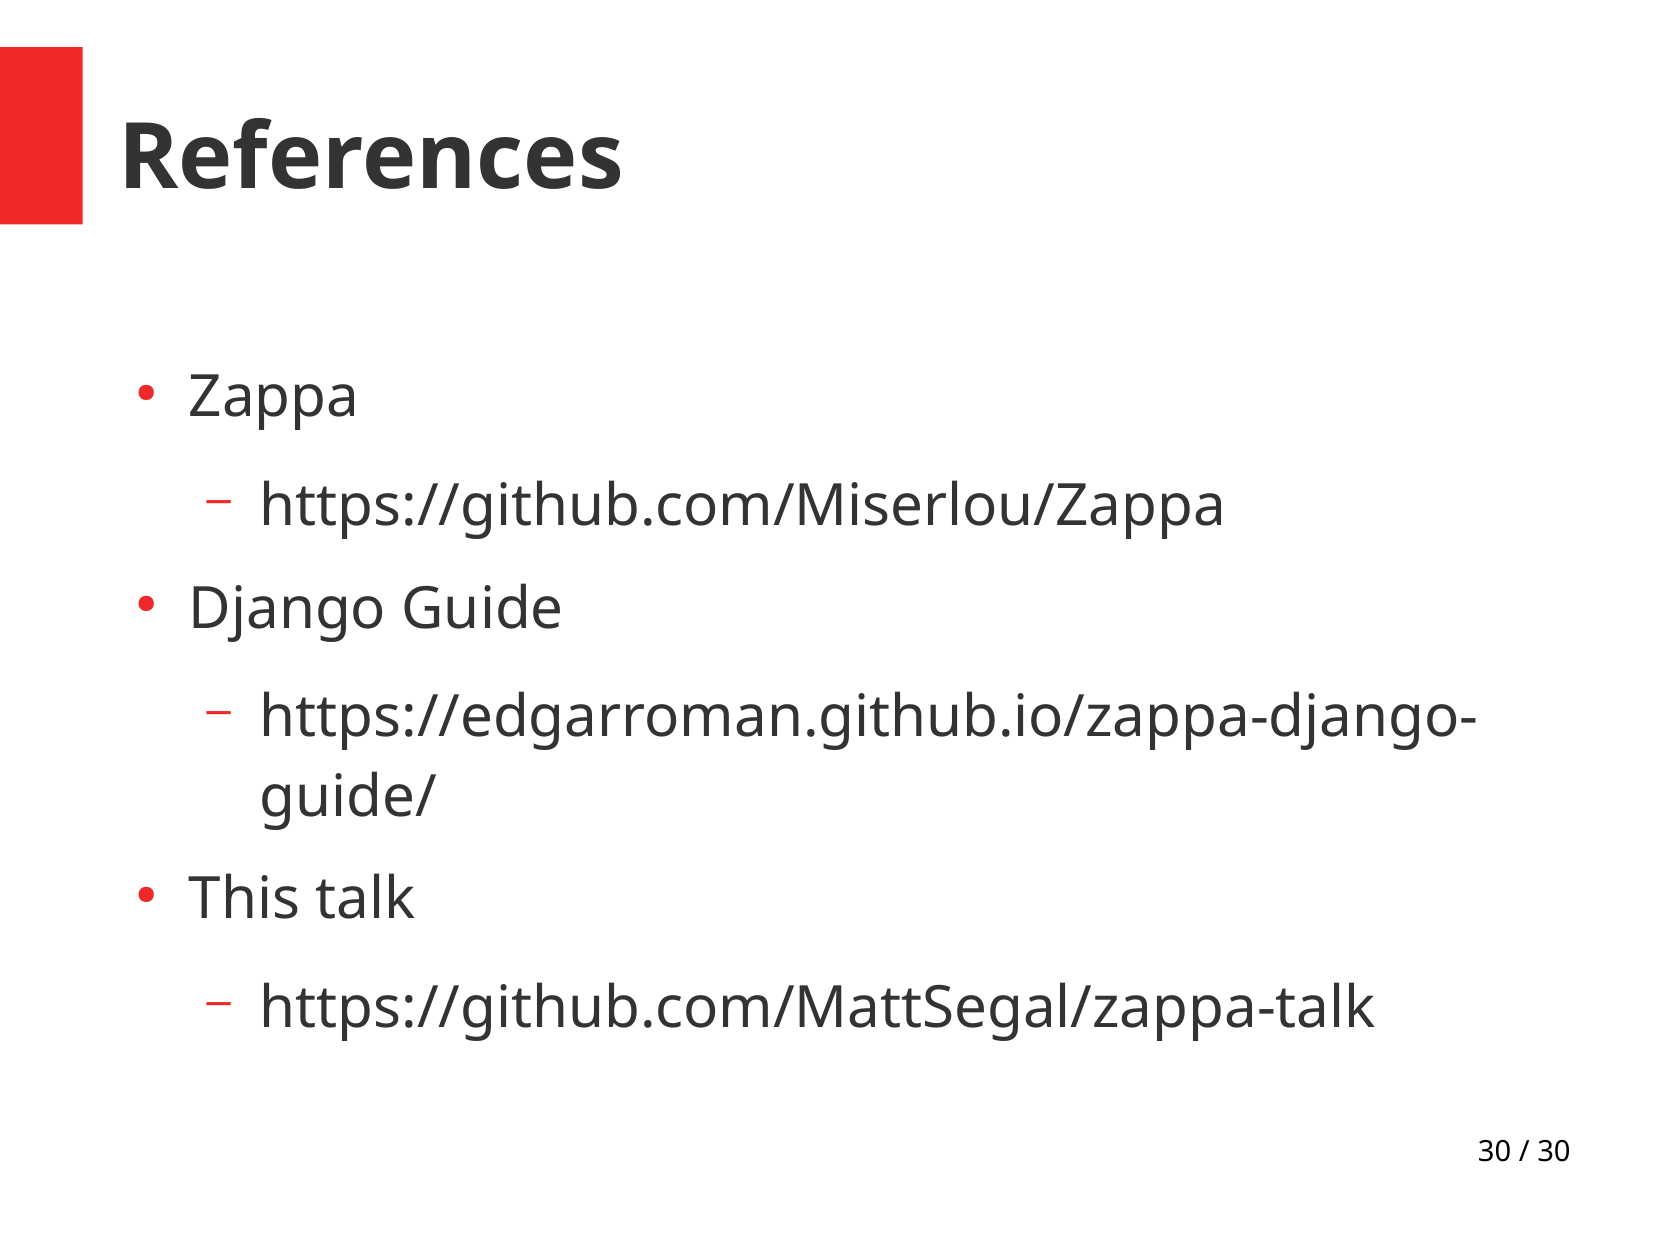

# References
Zappa
https://github.com/Miserlou/Zappa
Django Guide
https://edgarroman.github.io/zappa-django-guide/
This talk
https://github.com/MattSegal/zappa-talk
30